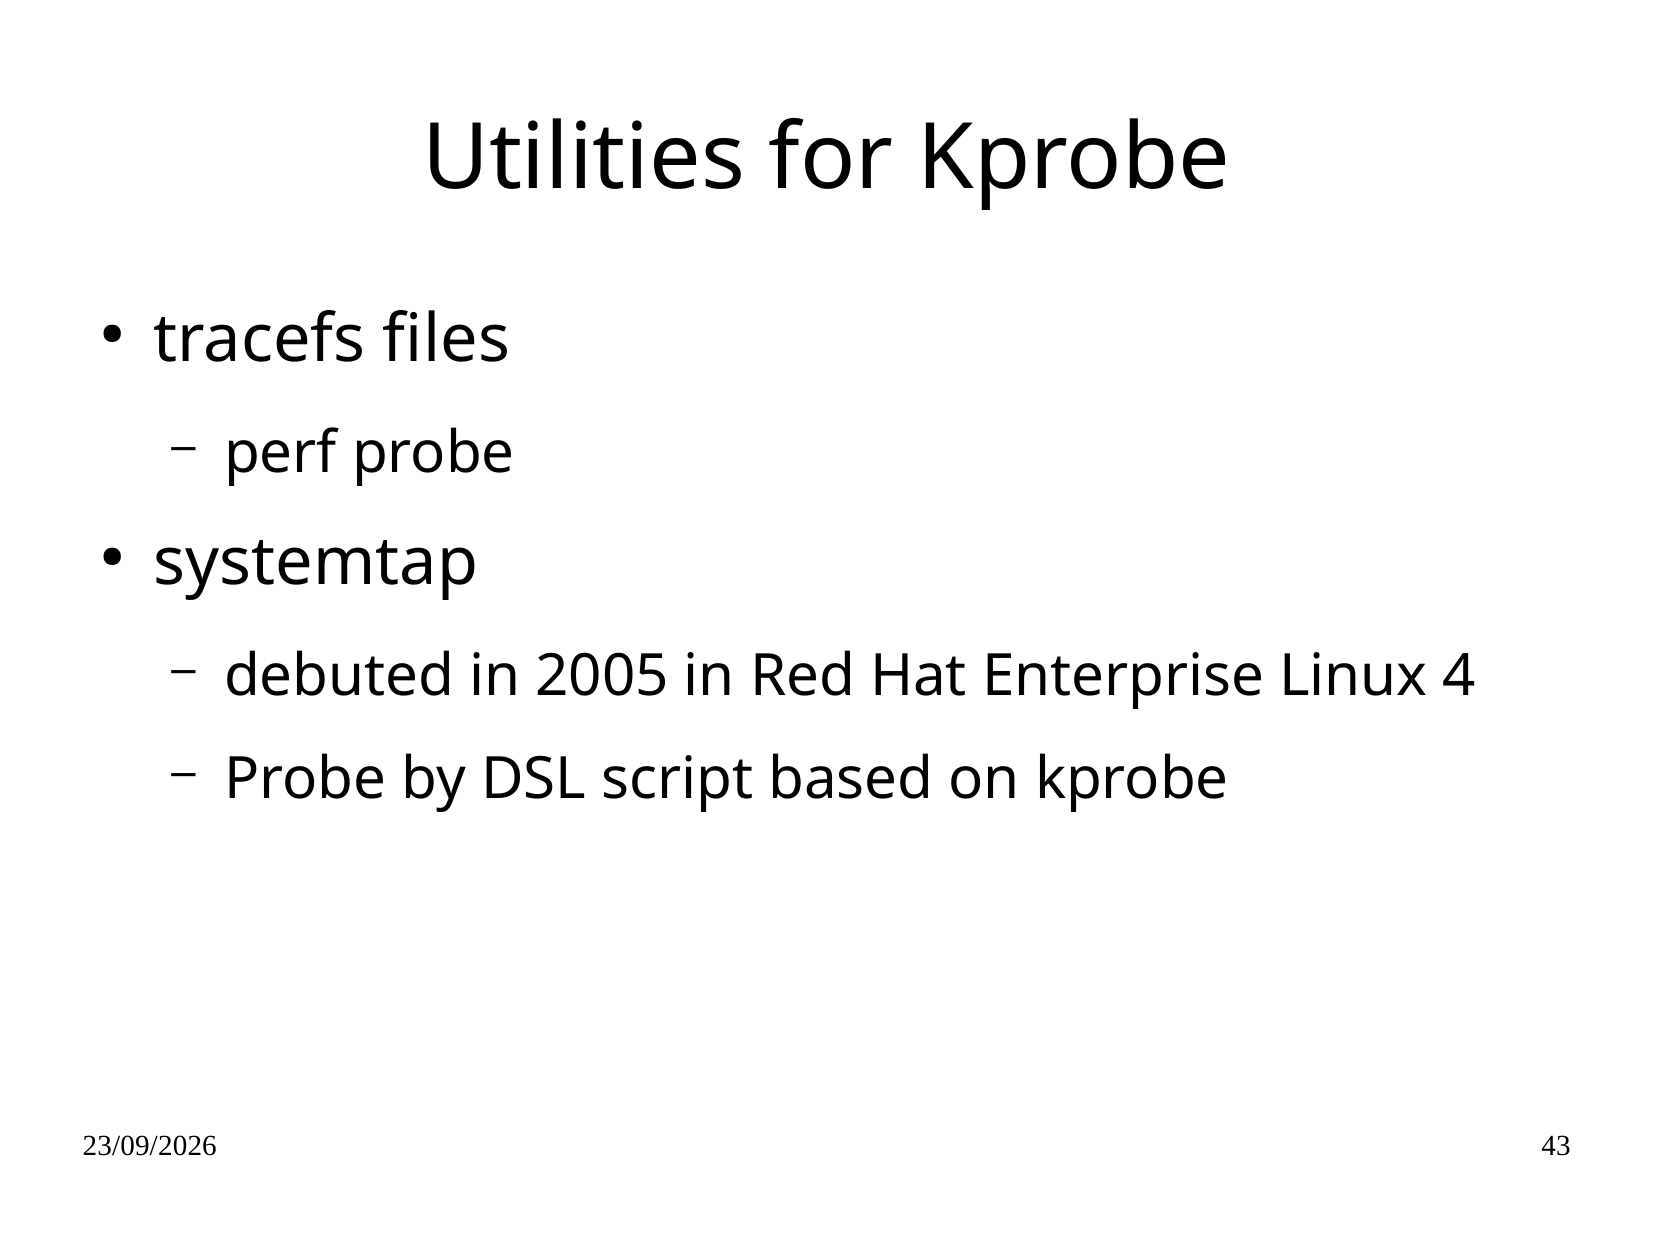

# Utilities for Kprobe
tracefs files
perf probe
systemtap
debuted in 2005 in Red Hat Enterprise Linux 4
Probe by DSL script based on kprobe
43